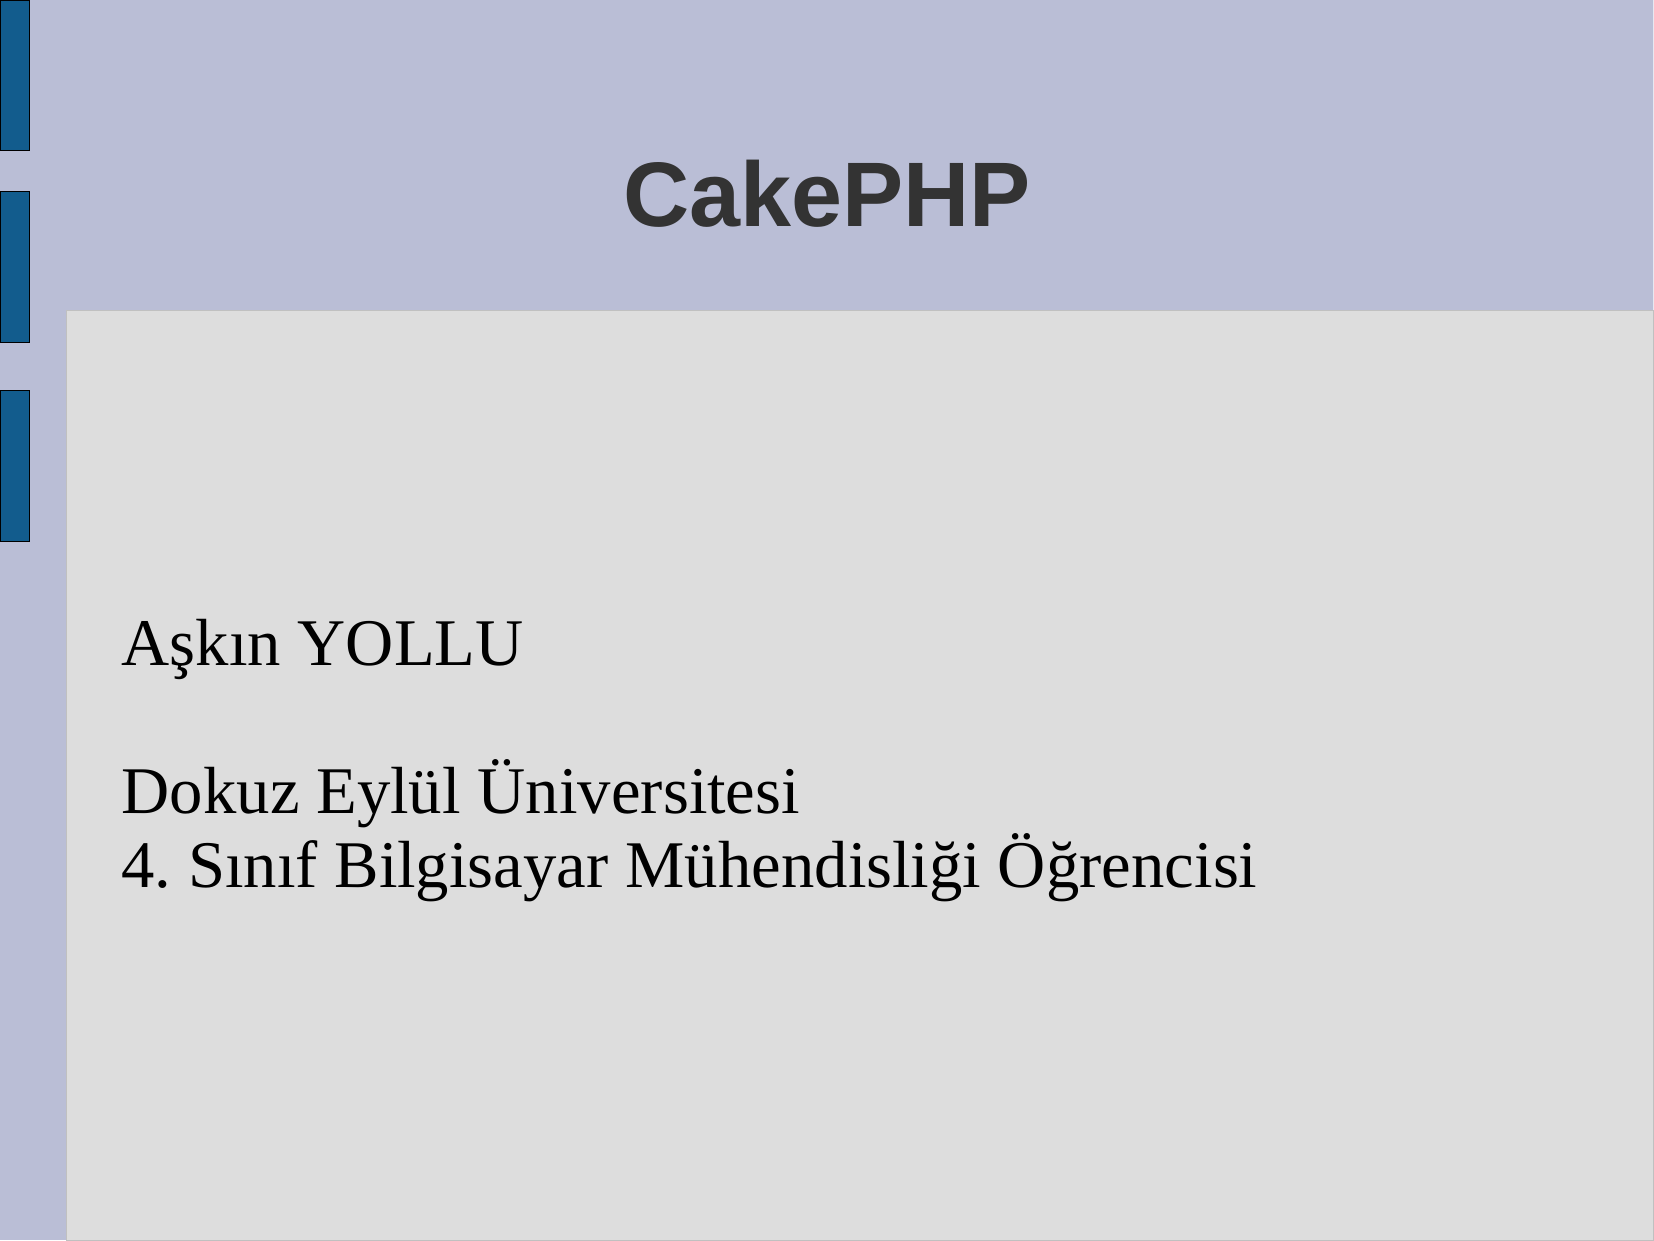

# CakePHP
Aşkın YOLLU
Dokuz Eylül Üniversitesi
4. Sınıf Bilgisayar Mühendisliği Öğrencisi